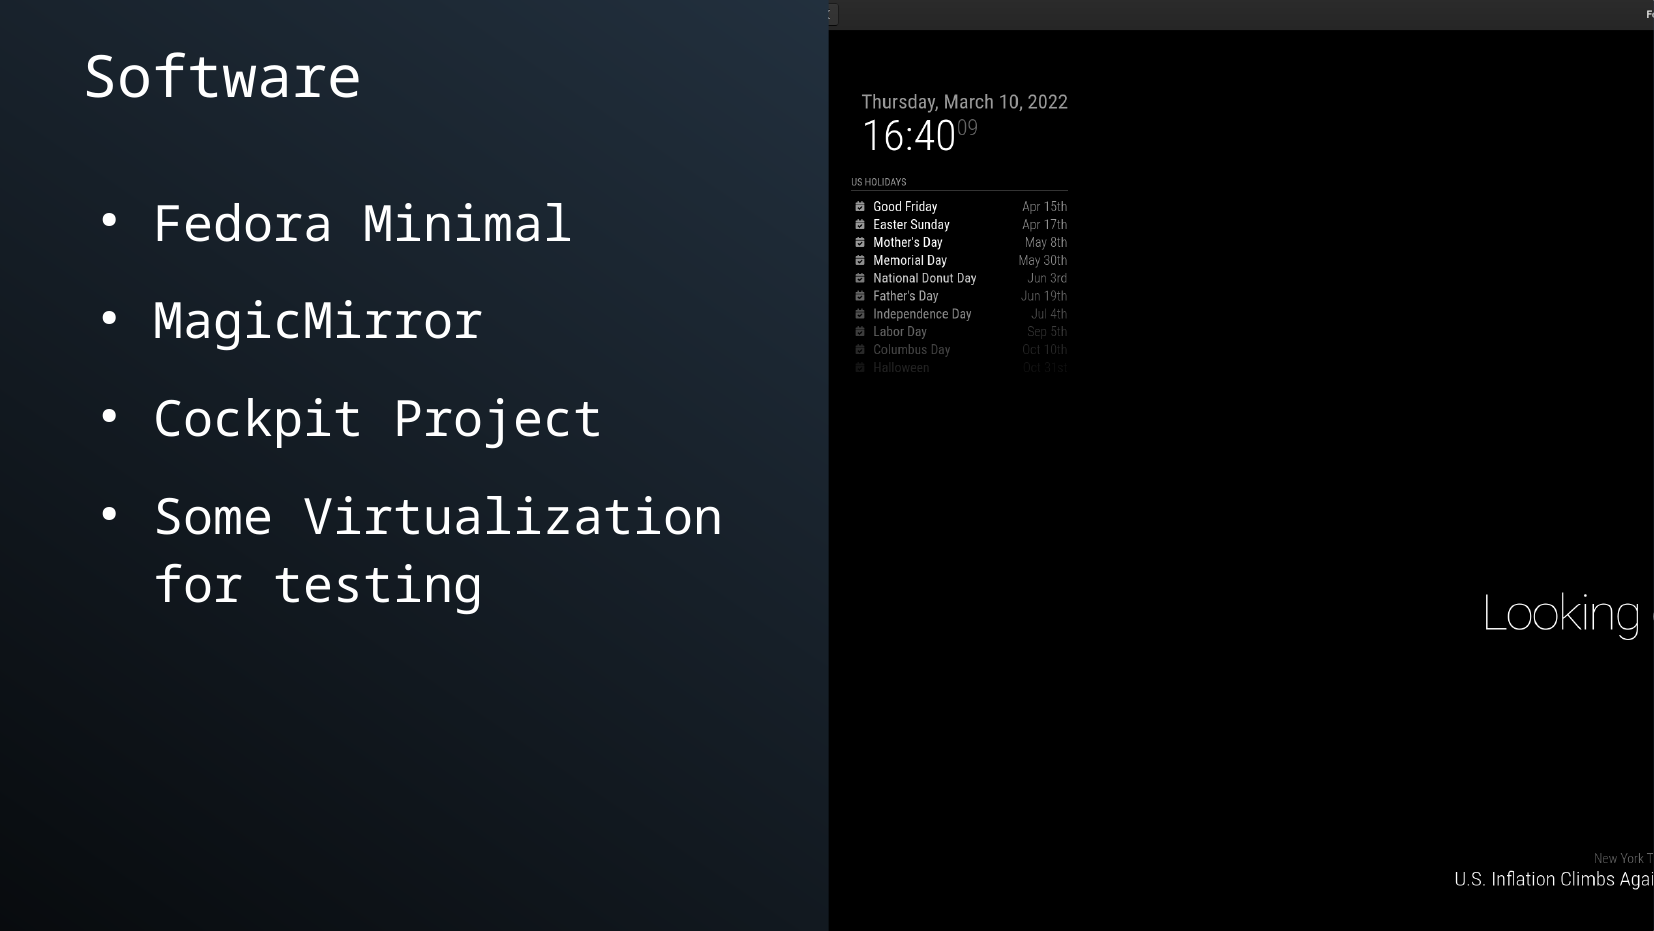

Software
# Fedora Minimal
MagicMirror
Cockpit Project
Some Virtualization for testing